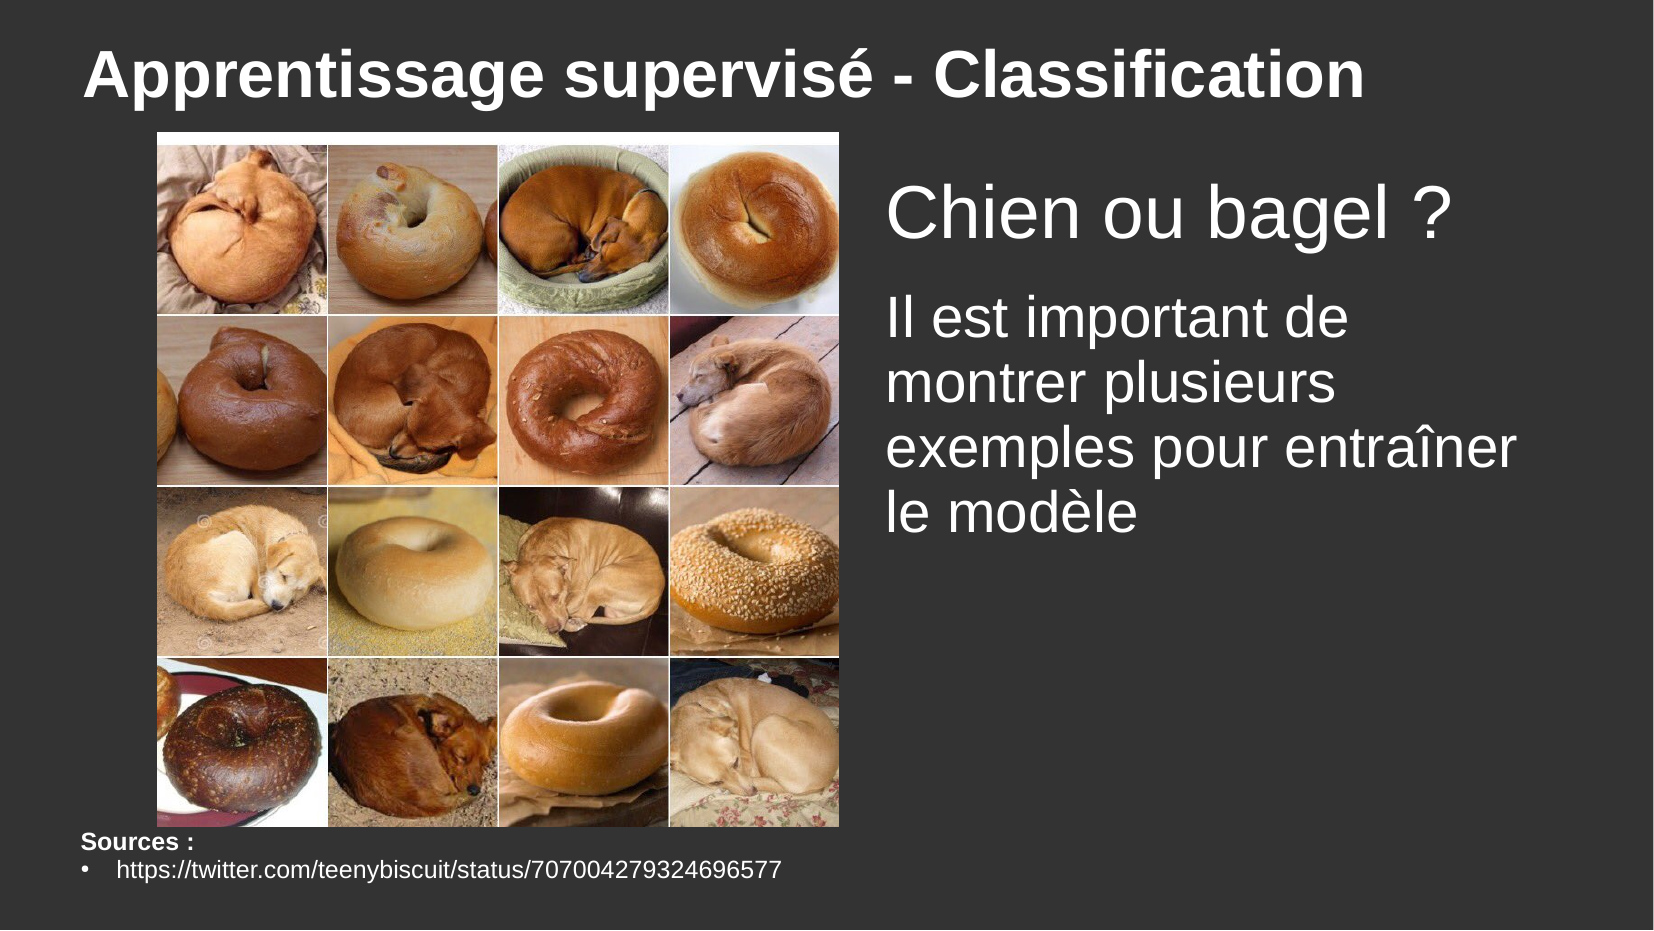

# Apprentissage supervisé - Classification
Chien ou bagel ?
Il est important de montrer plusieurs exemples pour entraîner le modèle
Sources :
https://twitter.com/teenybiscuit/status/707004279324696577